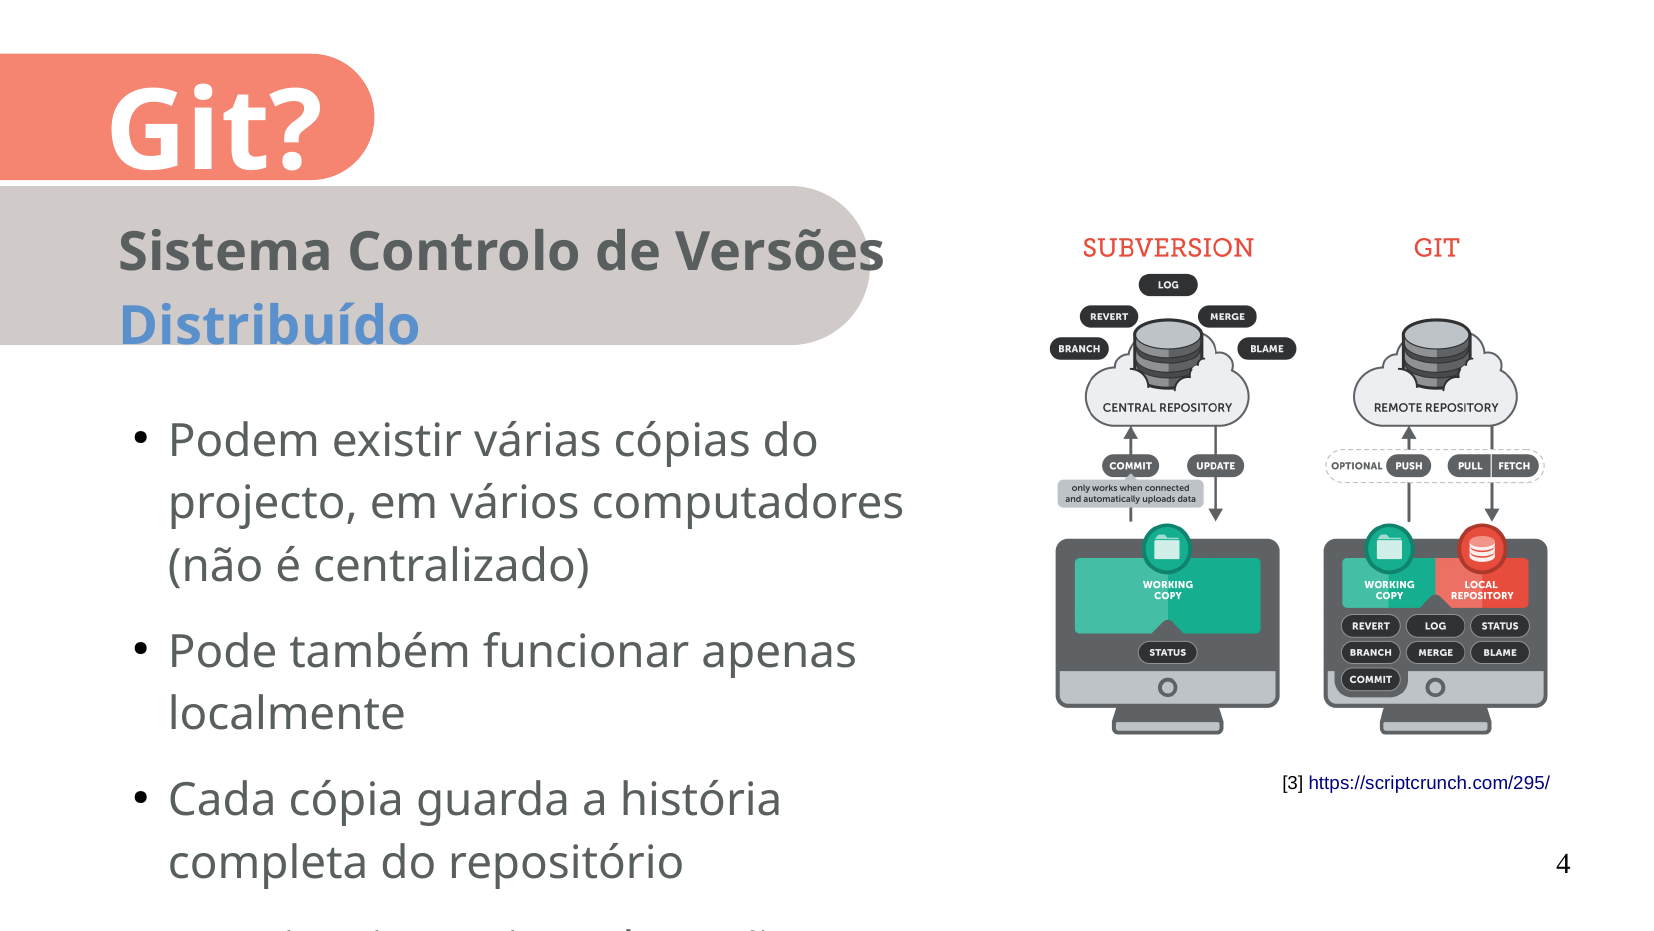

# Git?
Sistema Controlo de Versões
Distribuído
Podem existir várias cópias do projecto, em vários computadores (não é centralizado)
Pode também funcionar apenas localmente
Cada cópia guarda a história completa do repositório
Permite sincronizar alterações entre nós
[3] https://scriptcrunch.com/295/
4